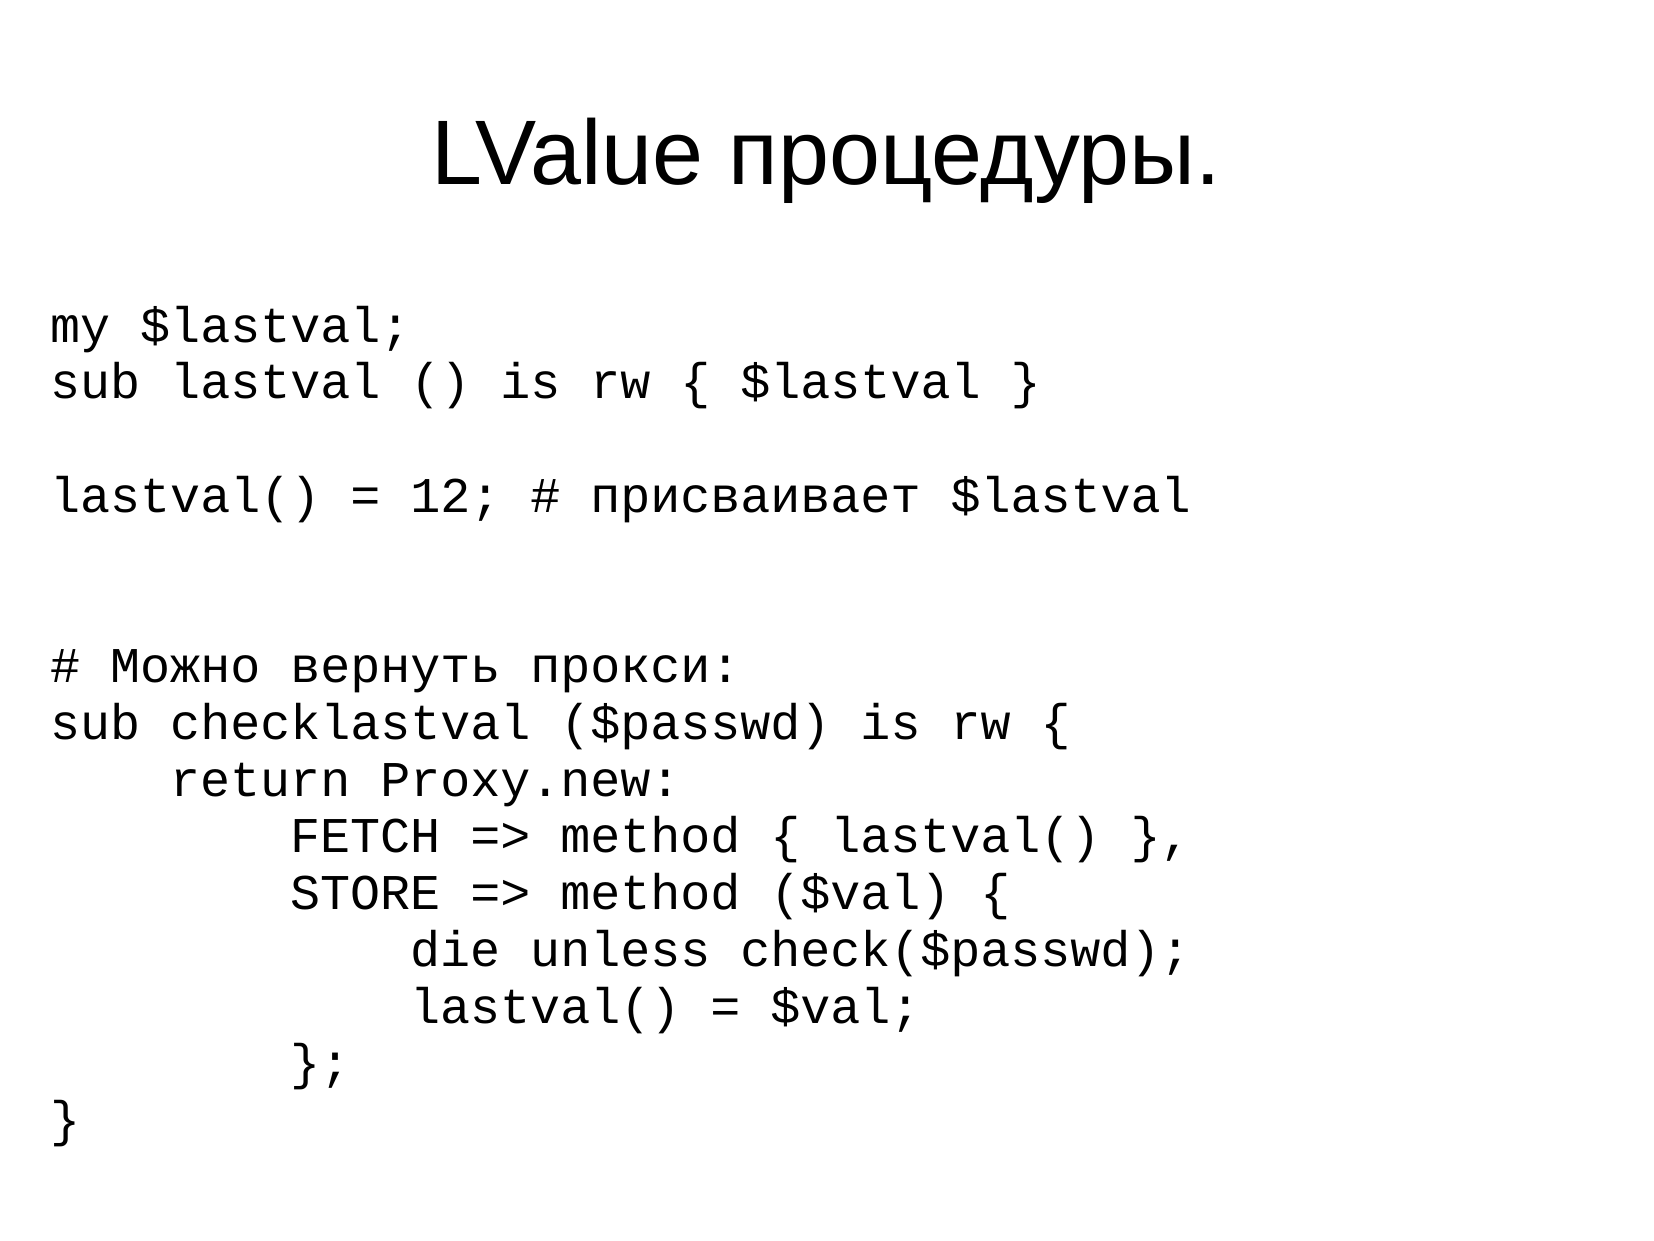

# LValue процедуры.
my $lastval;
sub lastval () is rw { $lastval }
lastval() = 12; # присваивает $lastval
# Можно вернуть прокси:
sub checklastval ($passwd) is rw {
 return Proxy.new:
 FETCH => method { lastval() },
 STORE => method ($val) {
 die unless check($passwd);
 lastval() = $val;
 };
}